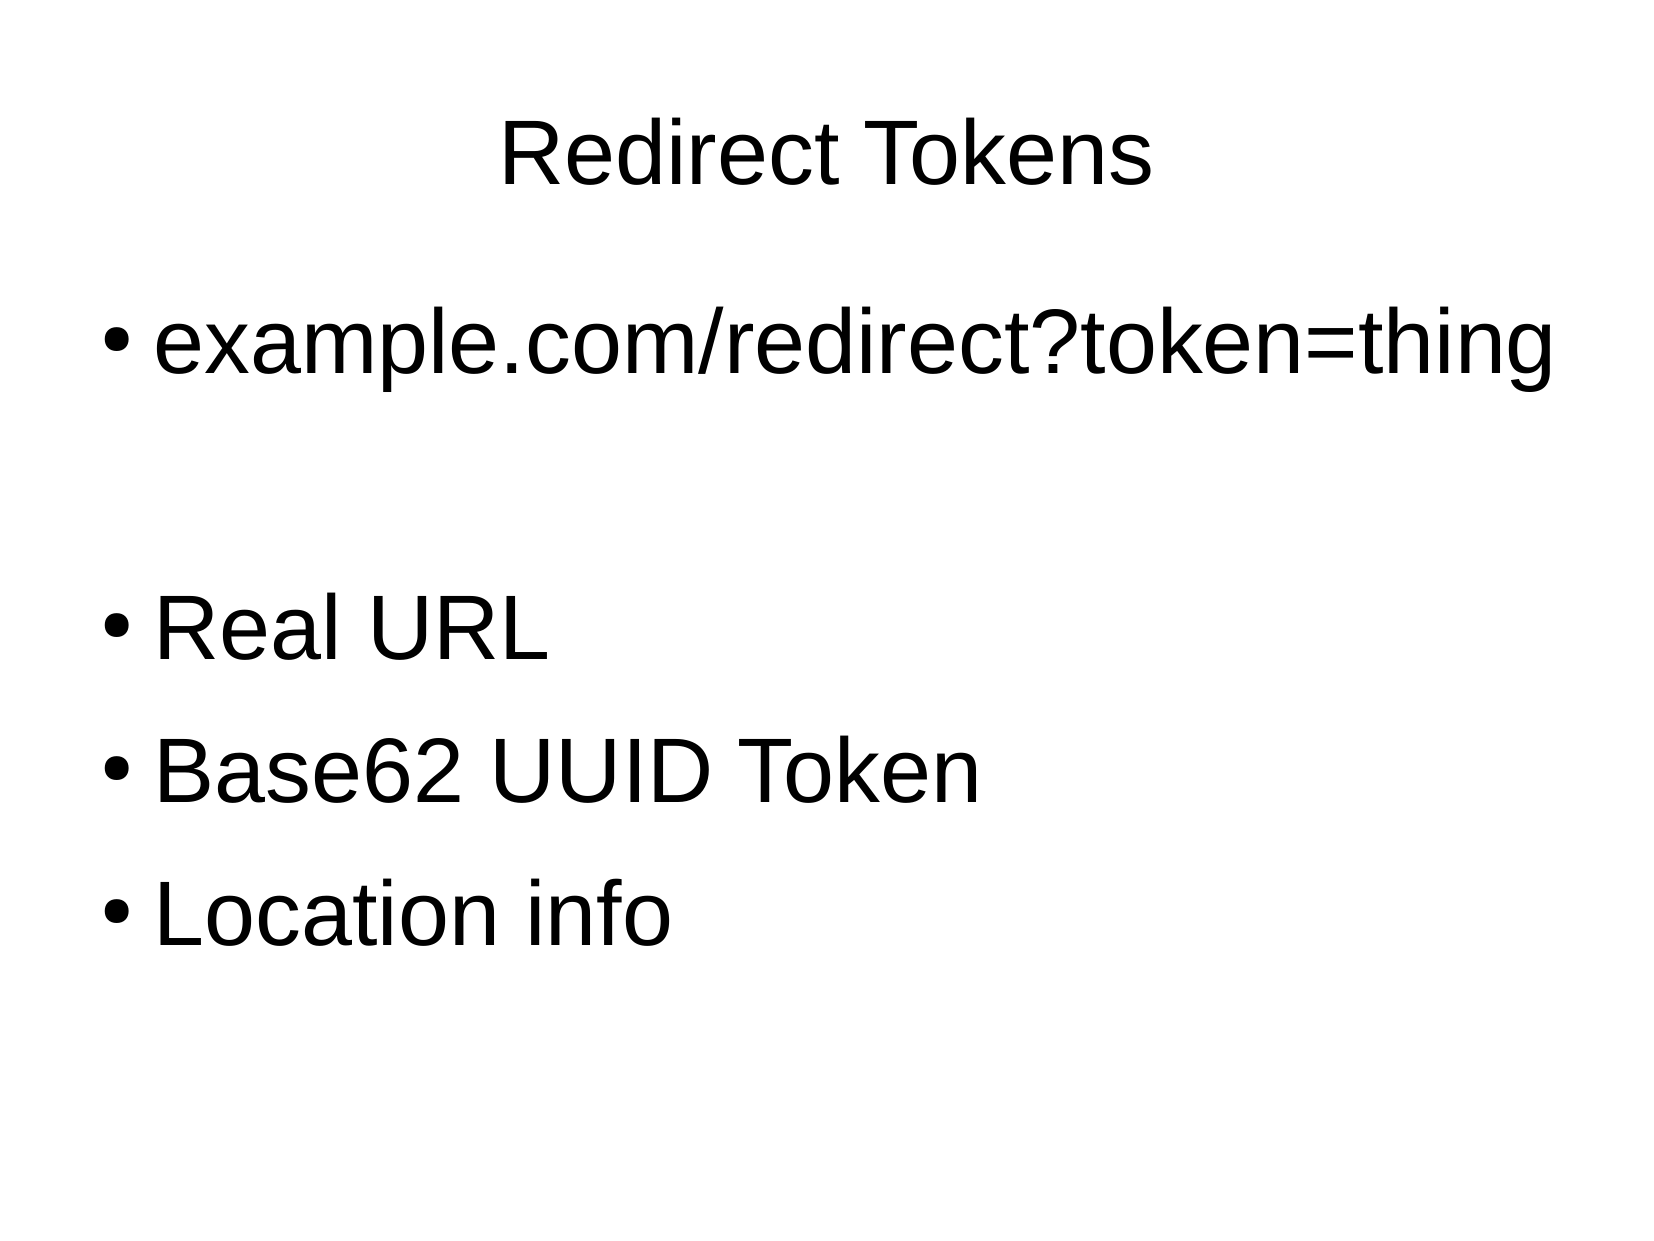

# Redirect Tokens
example.com/redirect?token=thing
Real URL
Base62 UUID Token
Location info